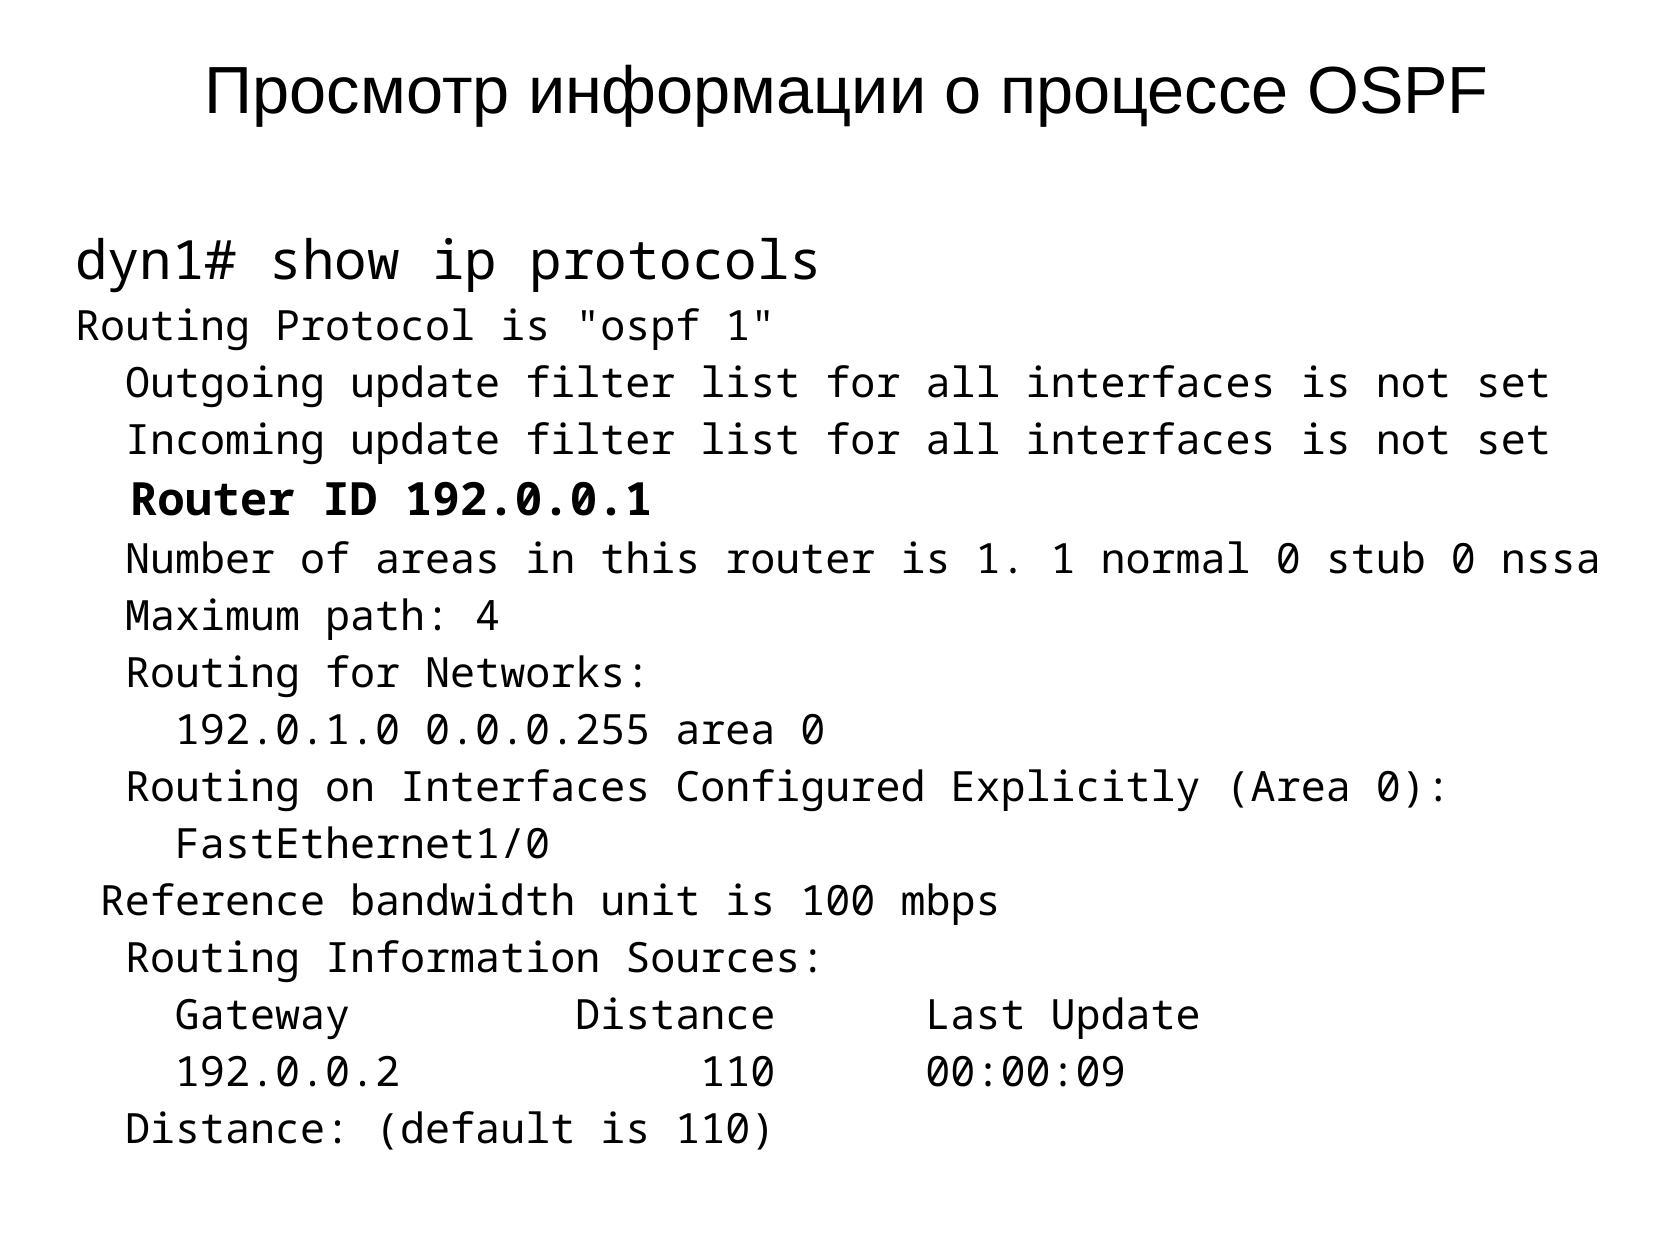

# Просмотр информации о процессе OSPF
dyn1# show ip protocols
Routing Protocol is "ospf 1"
 Outgoing update filter list for all interfaces is not set
 Incoming update filter list for all interfaces is not set
 Router ID 192.0.0.1
 Number of areas in this router is 1. 1 normal 0 stub 0 nssa
 Maximum path: 4
 Routing for Networks:
 192.0.1.0 0.0.0.255 area 0
 Routing on Interfaces Configured Explicitly (Area 0):
 FastEthernet1/0
 Reference bandwidth unit is 100 mbps
 Routing Information Sources:
 Gateway Distance Last Update
 192.0.0.2 110 00:00:09
 Distance: (default is 110)